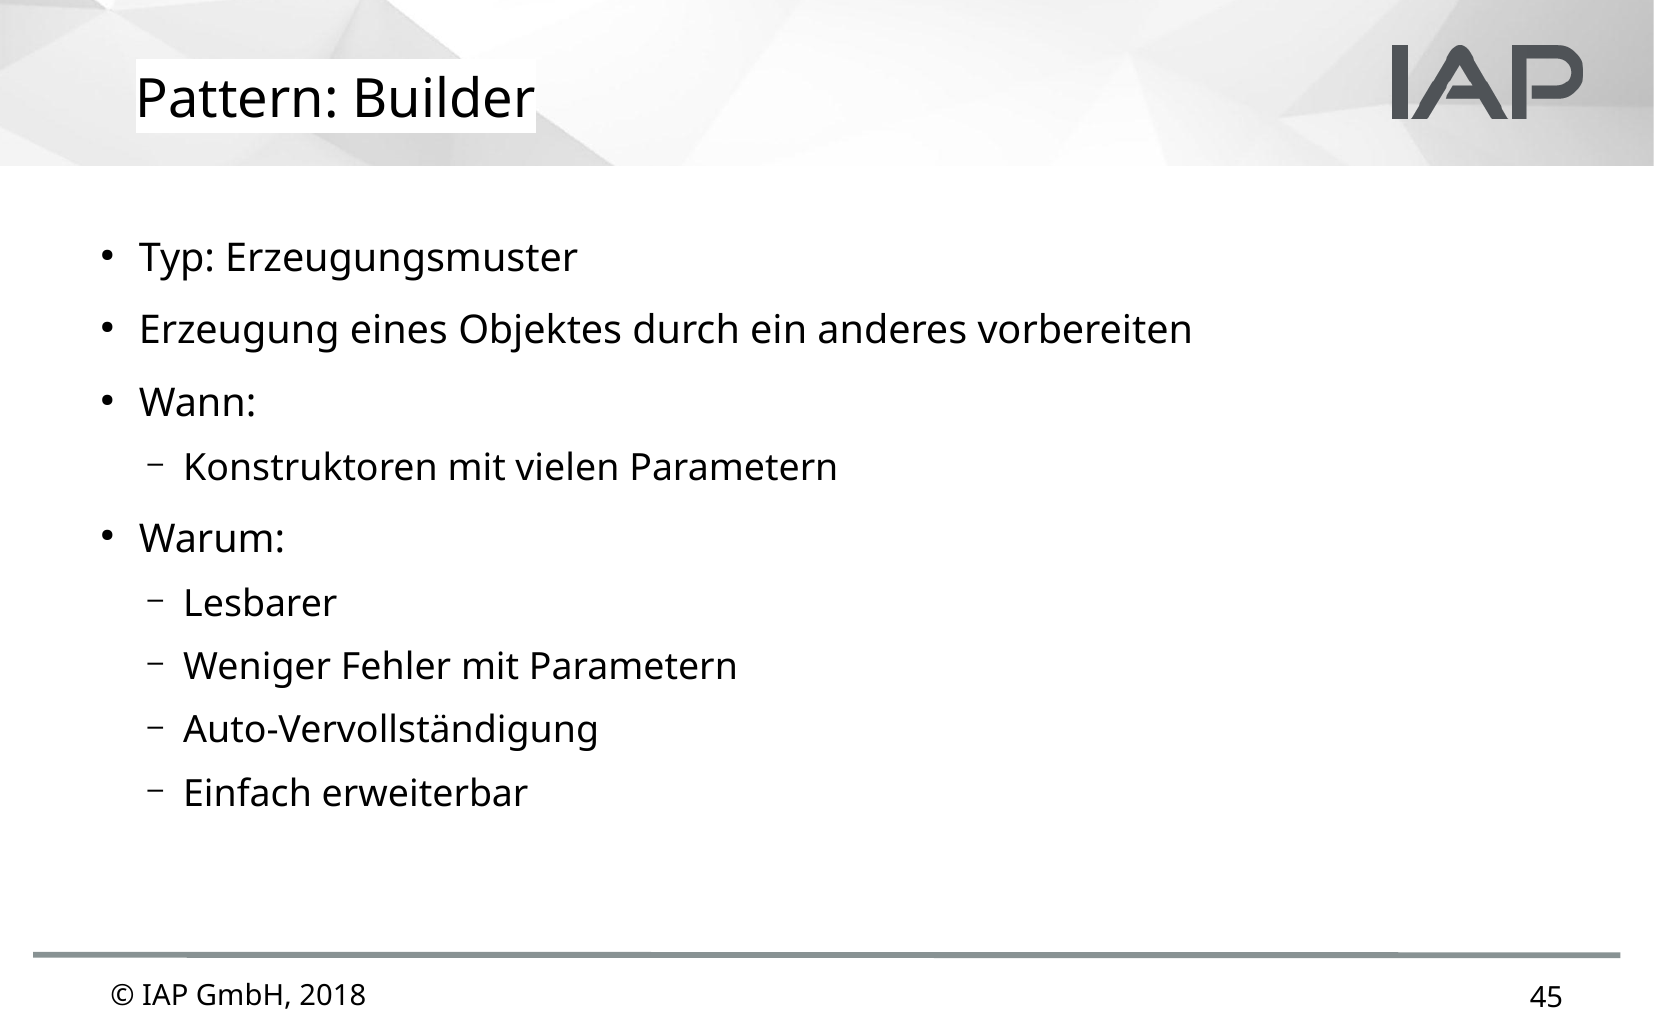

# Pattern: Builder
Typ: Erzeugungsmuster
Erzeugung eines Objektes durch ein anderes vorbereiten
Wann:
Konstruktoren mit vielen Parametern
Warum:
Lesbarer
Weniger Fehler mit Parametern
Auto-Vervollständigung
Einfach erweiterbar
© IAP GmbH, 2018
45